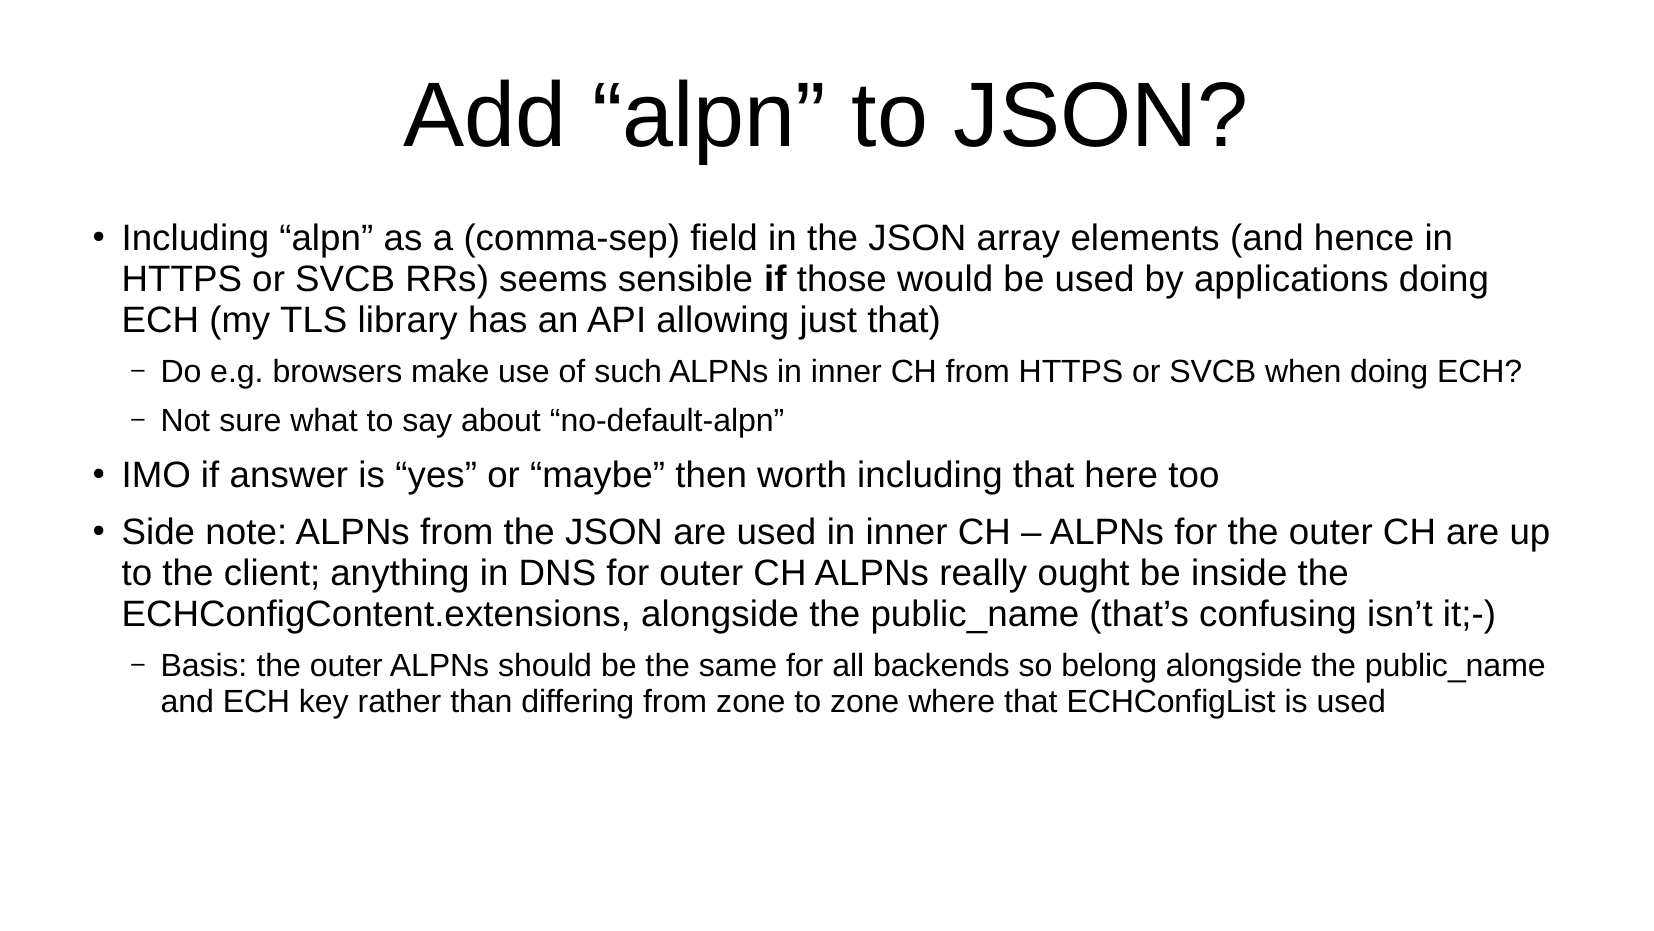

# Add “alpn” to JSON?
Including “alpn” as a (comma-sep) field in the JSON array elements (and hence in HTTPS or SVCB RRs) seems sensible if those would be used by applications doing ECH (my TLS library has an API allowing just that)
Do e.g. browsers make use of such ALPNs in inner CH from HTTPS or SVCB when doing ECH?
Not sure what to say about “no-default-alpn”
IMO if answer is “yes” or “maybe” then worth including that here too
Side note: ALPNs from the JSON are used in inner CH – ALPNs for the outer CH are up to the client; anything in DNS for outer CH ALPNs really ought be inside the ECHConfigContent.extensions, alongside the public_name (that’s confusing isn’t it;-)
Basis: the outer ALPNs should be the same for all backends so belong alongside the public_name and ECH key rather than differing from zone to zone where that ECHConfigList is used